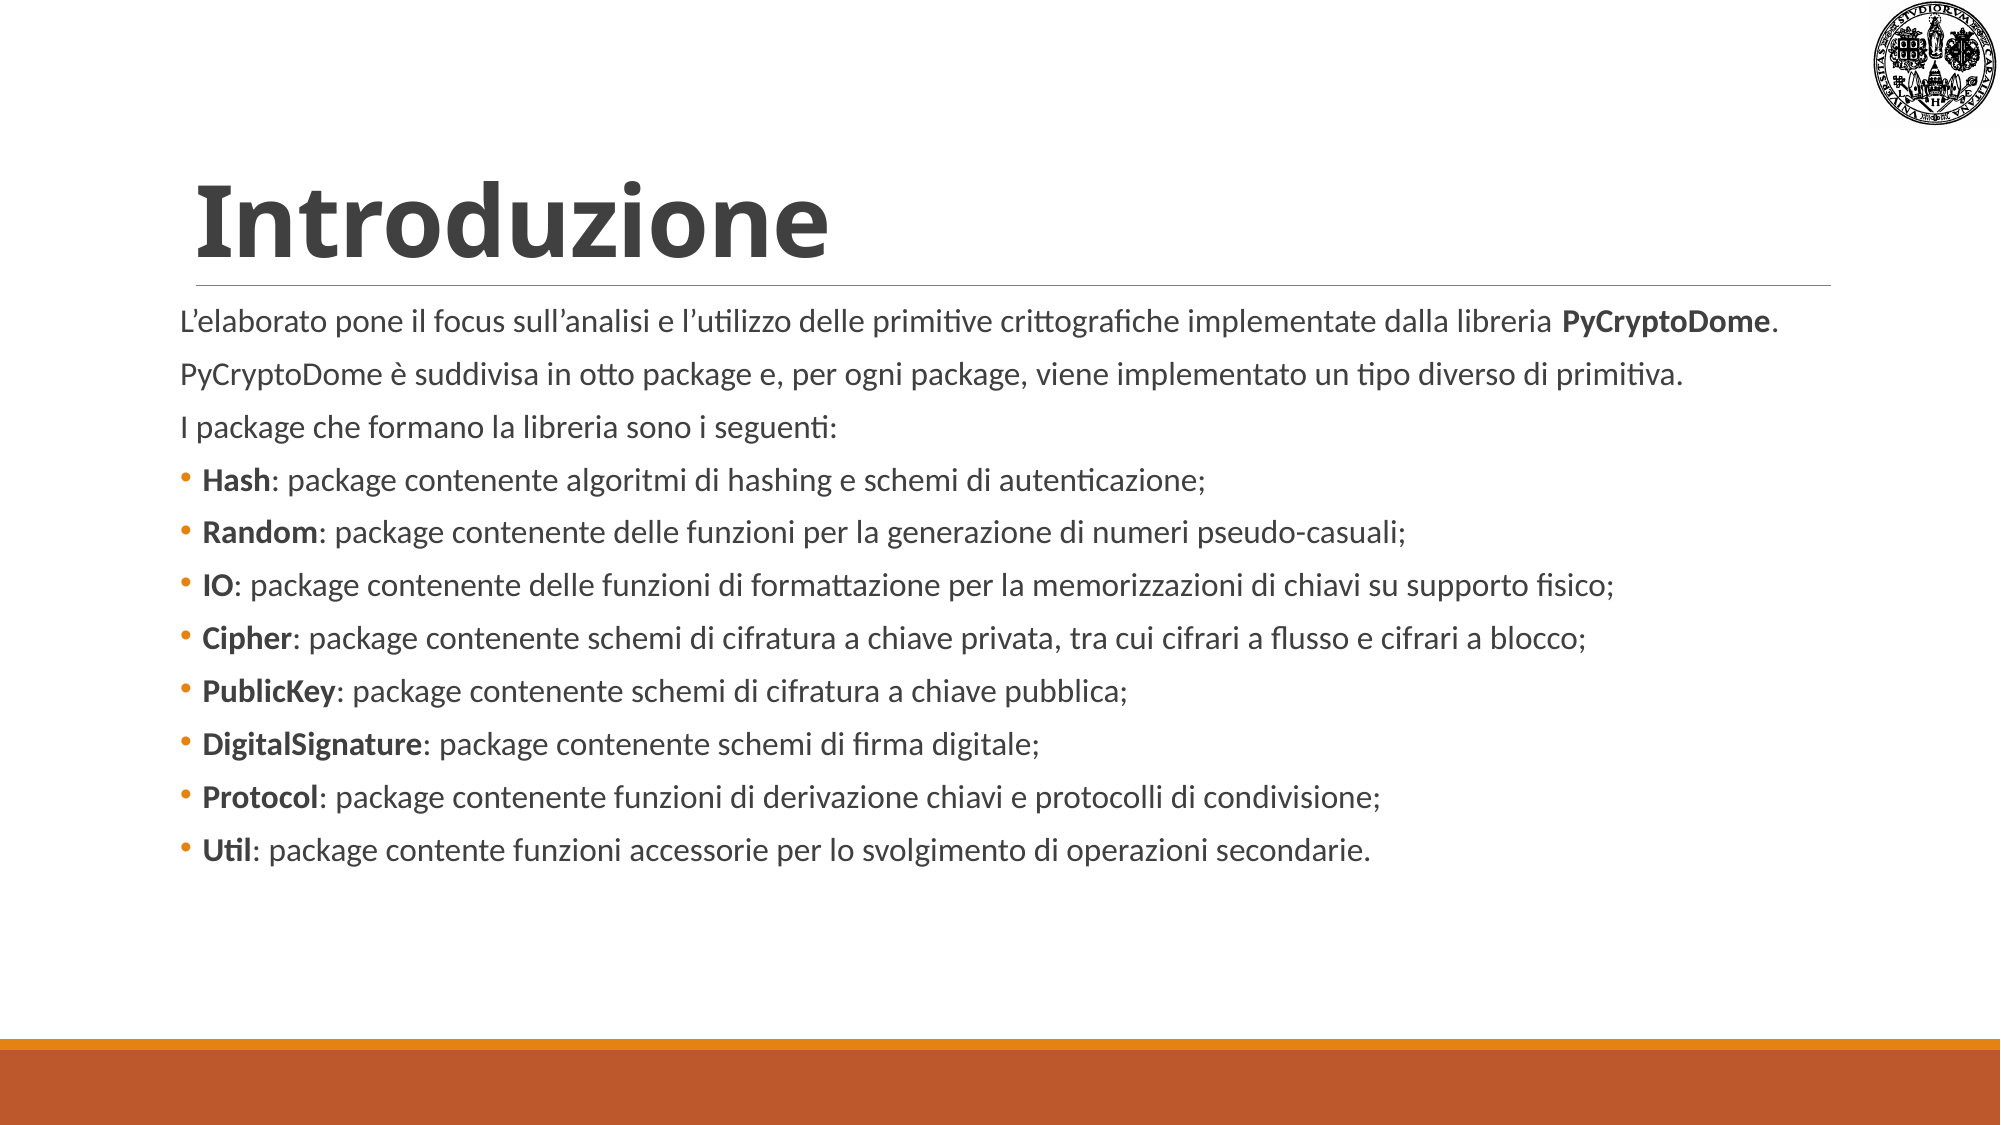

# Introduzione
L’elaborato pone il focus sull’analisi e l’utilizzo delle primitive crittografiche implementate dalla libreria PyCryptoDome.
PyCryptoDome è suddivisa in otto package e, per ogni package, viene implementato un tipo diverso di primitiva.
I package che formano la libreria sono i seguenti:
 Hash: package contenente algoritmi di hashing e schemi di autenticazione;
 Random: package contenente delle funzioni per la generazione di numeri pseudo-casuali;
 IO: package contenente delle funzioni di formattazione per la memorizzazioni di chiavi su supporto fisico;
 Cipher: package contenente schemi di cifratura a chiave privata, tra cui cifrari a flusso e cifrari a blocco;
 PublicKey: package contenente schemi di cifratura a chiave pubblica;
 DigitalSignature: package contenente schemi di firma digitale;
 Protocol: package contenente funzioni di derivazione chiavi e protocolli di condivisione;
 Util: package contente funzioni accessorie per lo svolgimento di operazioni secondarie.